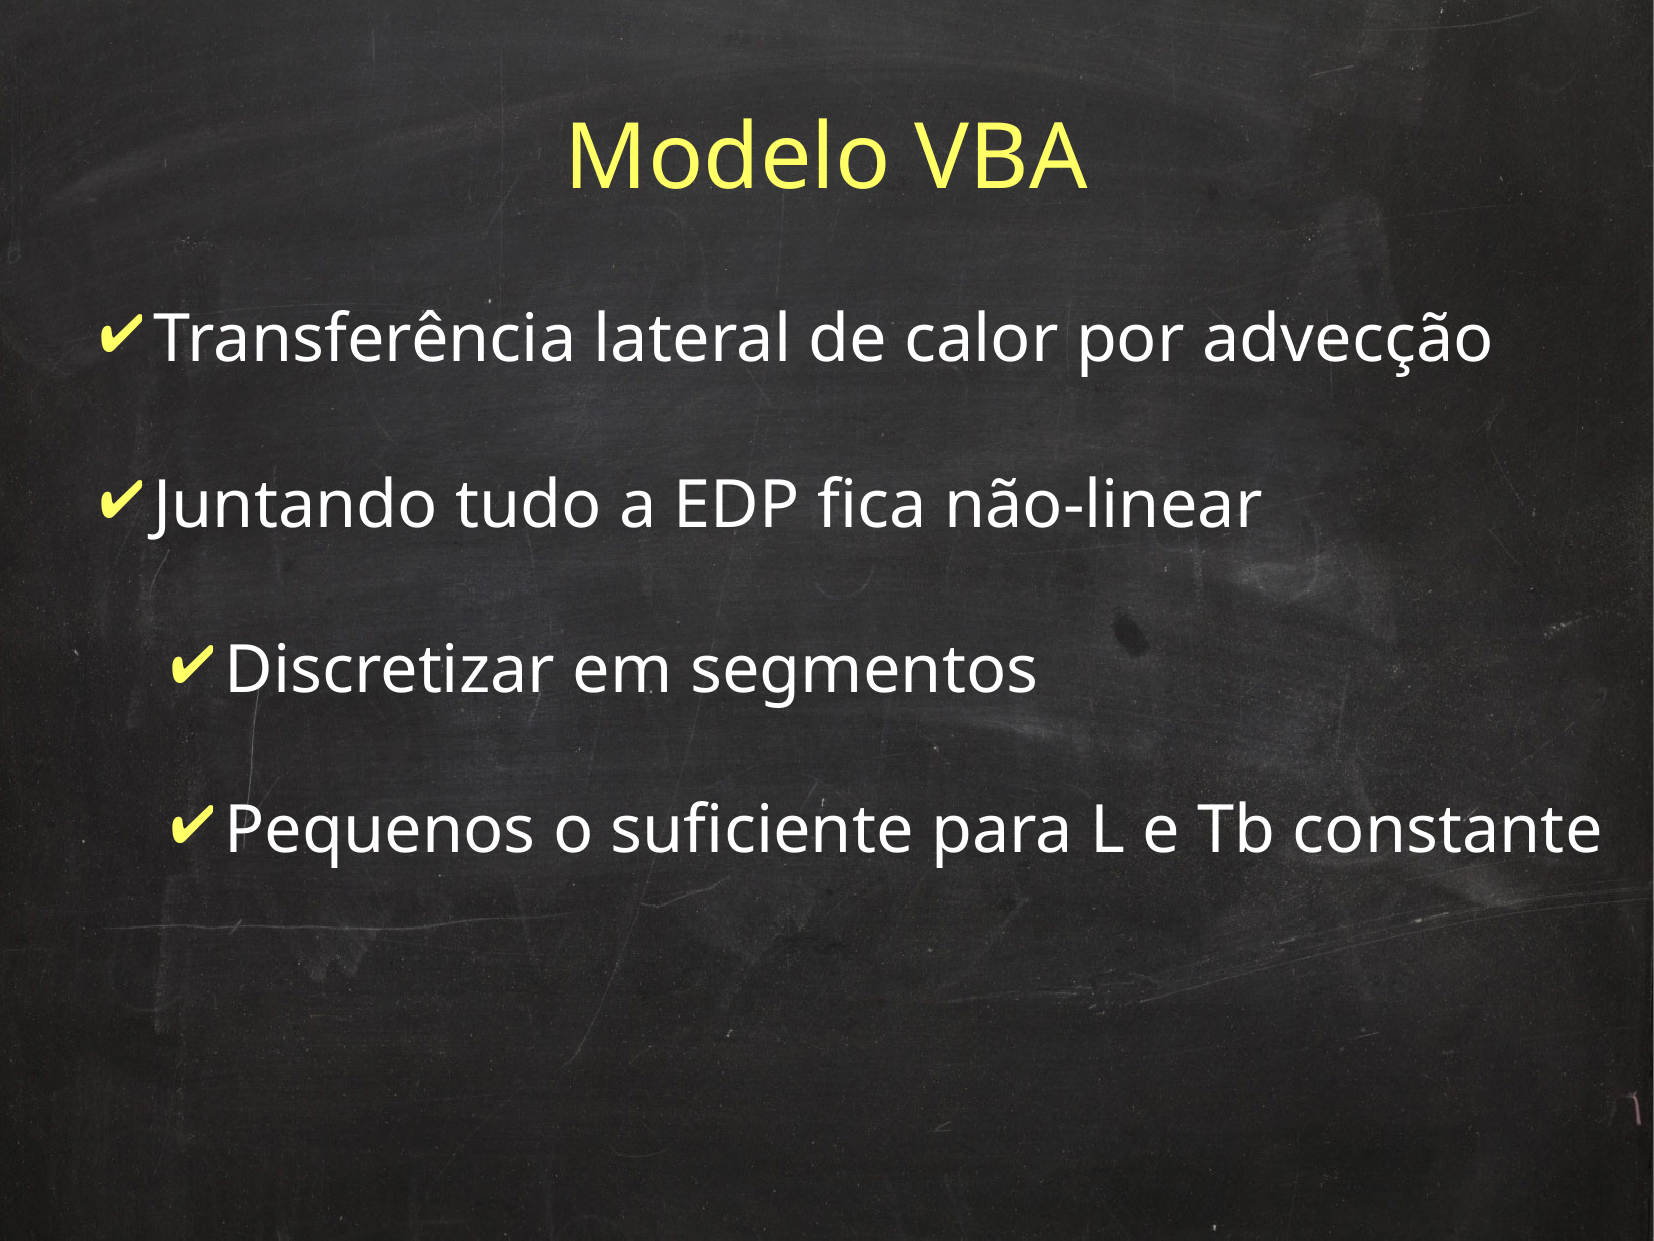

# Modelo VBA
Transferência lateral de calor por advecção
Juntando tudo a EDP fica não-linear
Discretizar em segmentos
Pequenos o suficiente para L e Tb constante